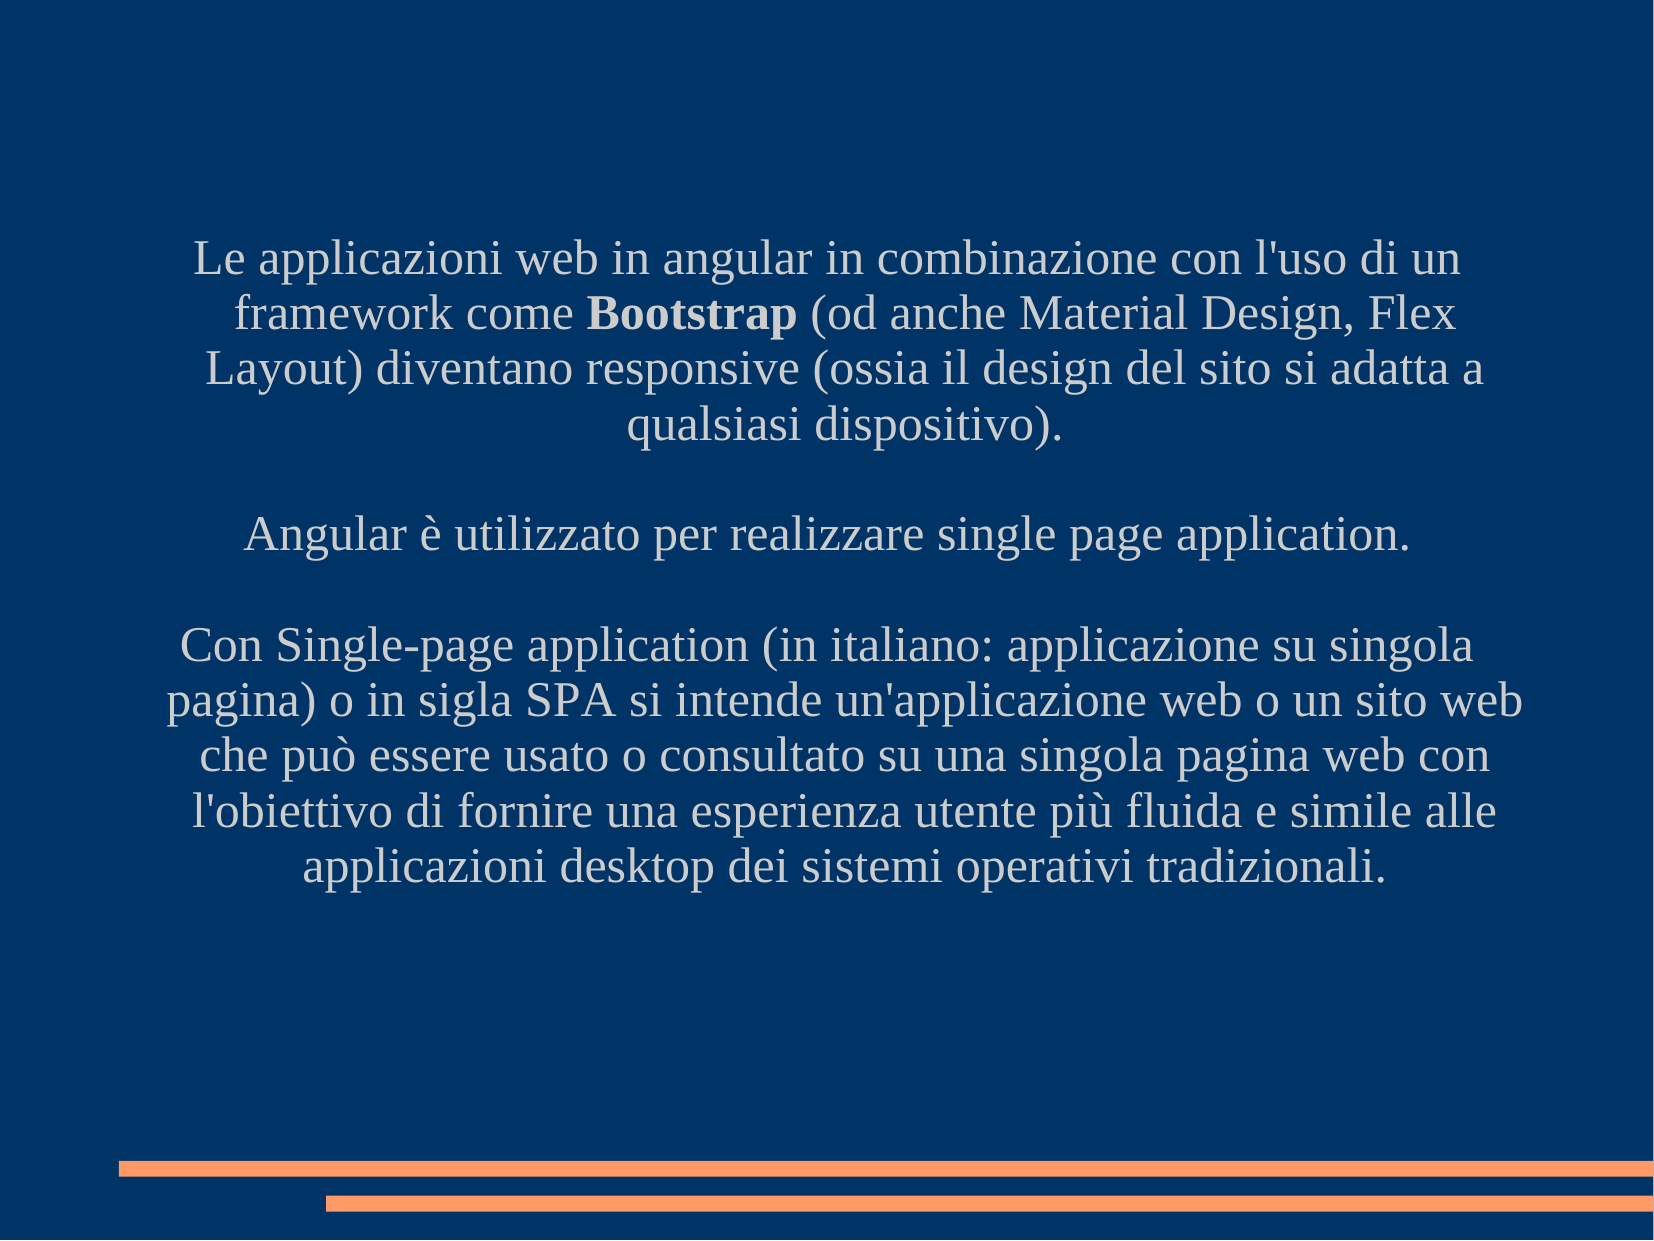

# Le applicazioni web in angular in combinazione con l'uso di un framework come Bootstrap (od anche Material Design, Flex Layout) diventano responsive (ossia il design del sito si adatta a qualsiasi dispositivo).
Angular è utilizzato per realizzare single page application.
Con Single-page application (in italiano: applicazione su singola pagina) o in sigla SPA si intende un'applicazione web o un sito web che può essere usato o consultato su una singola pagina web con l'obiettivo di fornire una esperienza utente più fluida e simile alle applicazioni desktop dei sistemi operativi tradizionali.